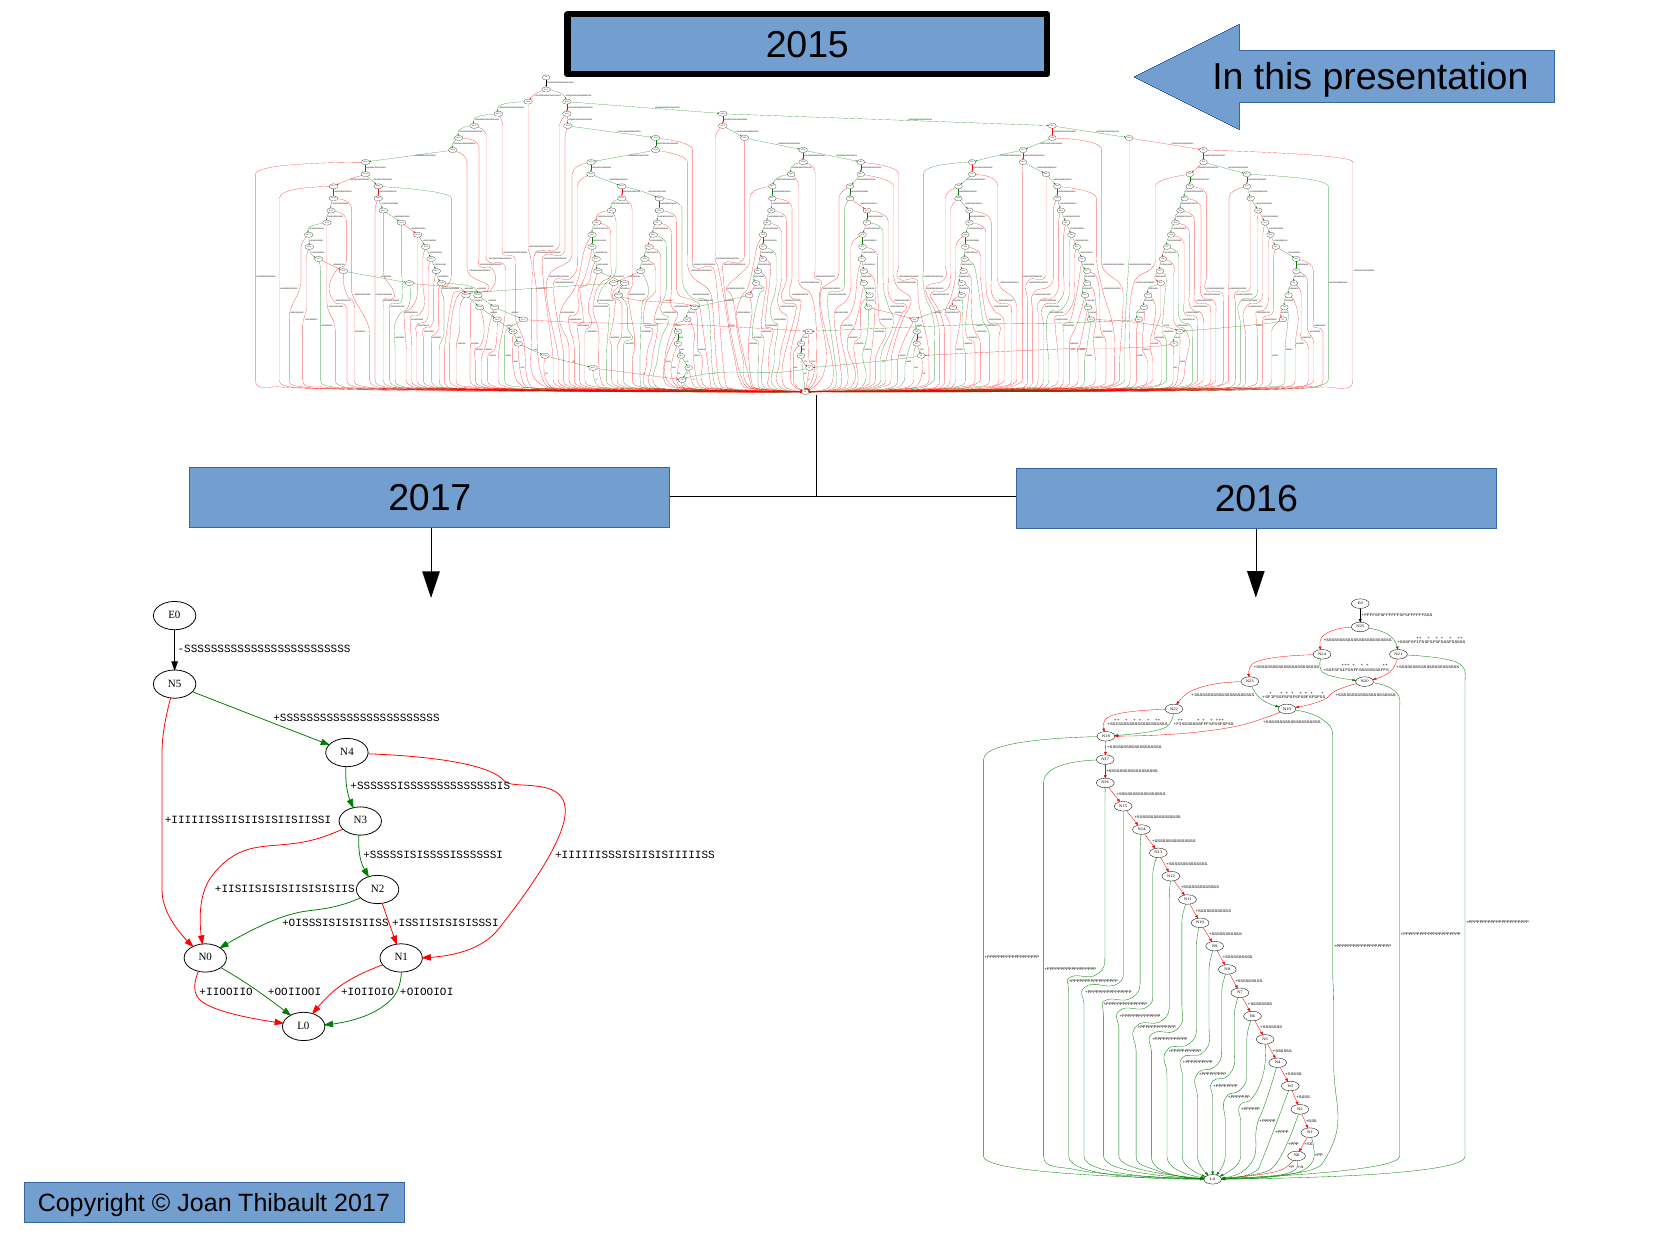

2015
In this presentation
2017
2016
Copyright © Joan Thibault 2017